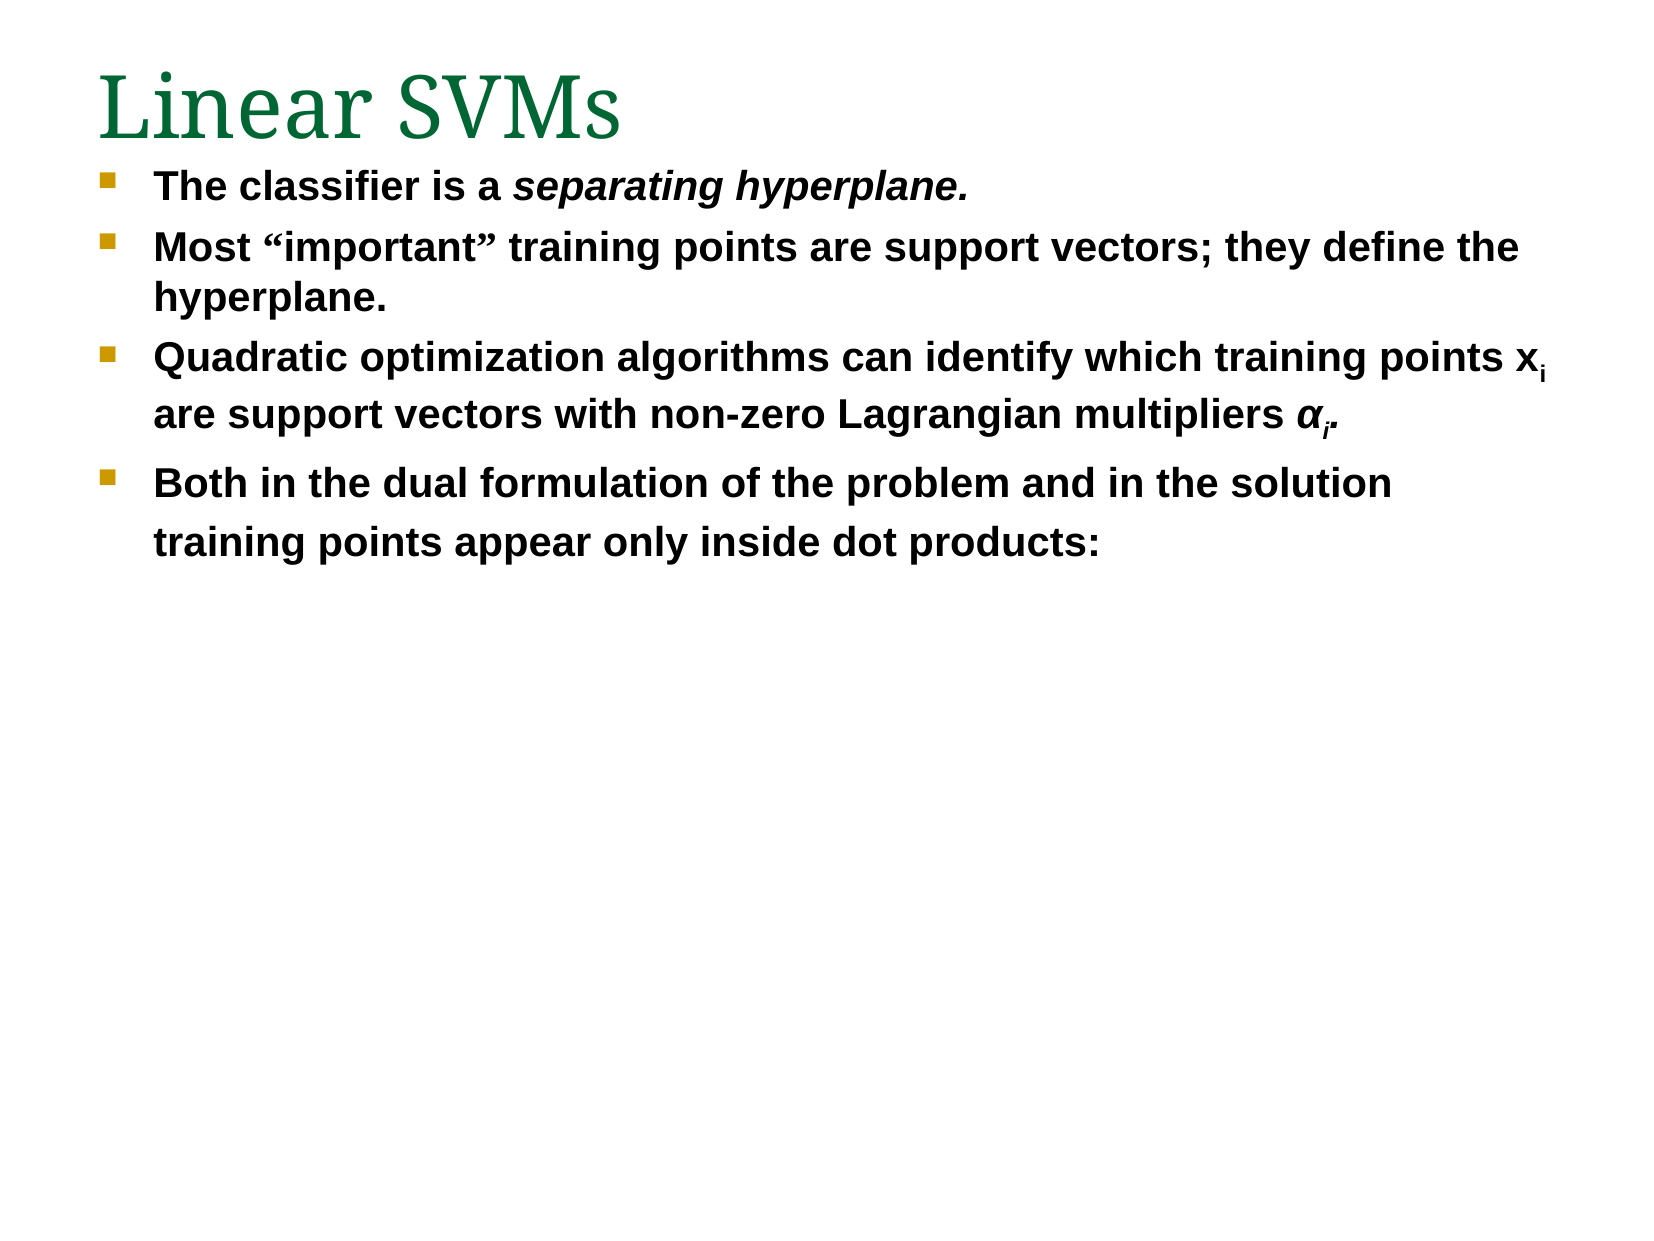

Linear SVMs
The classifier is a separating hyperplane.
Most “important” training points are support vectors; they define the hyperplane.
Quadratic optimization algorithms can identify which training points xi are support vectors with non-zero Lagrangian multipliers αi.
Both in the dual formulation of the problem and in the solution training points appear only inside dot products: